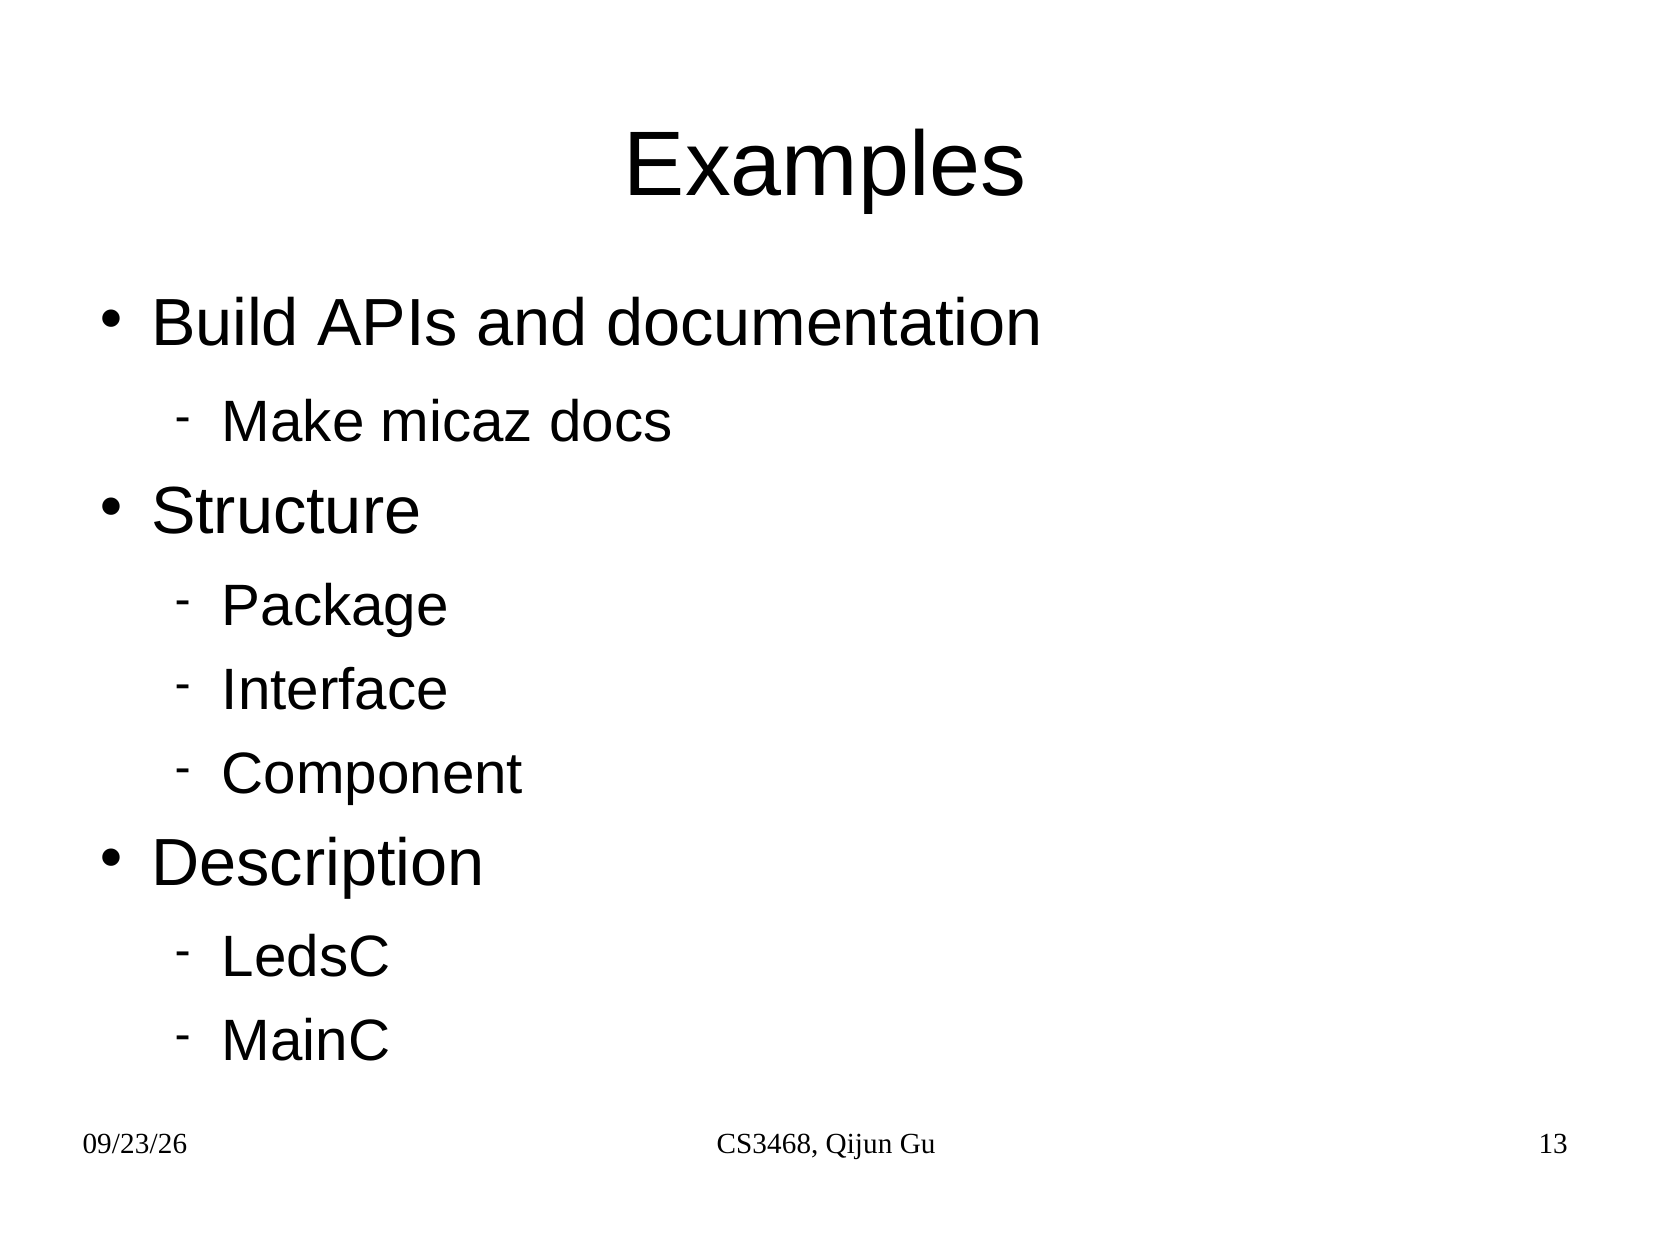

# Examples
Build APIs and documentation
Make micaz docs
Structure
Package
Interface
Component
Description
LedsC
MainC
CS3468, Qijun Gu
13